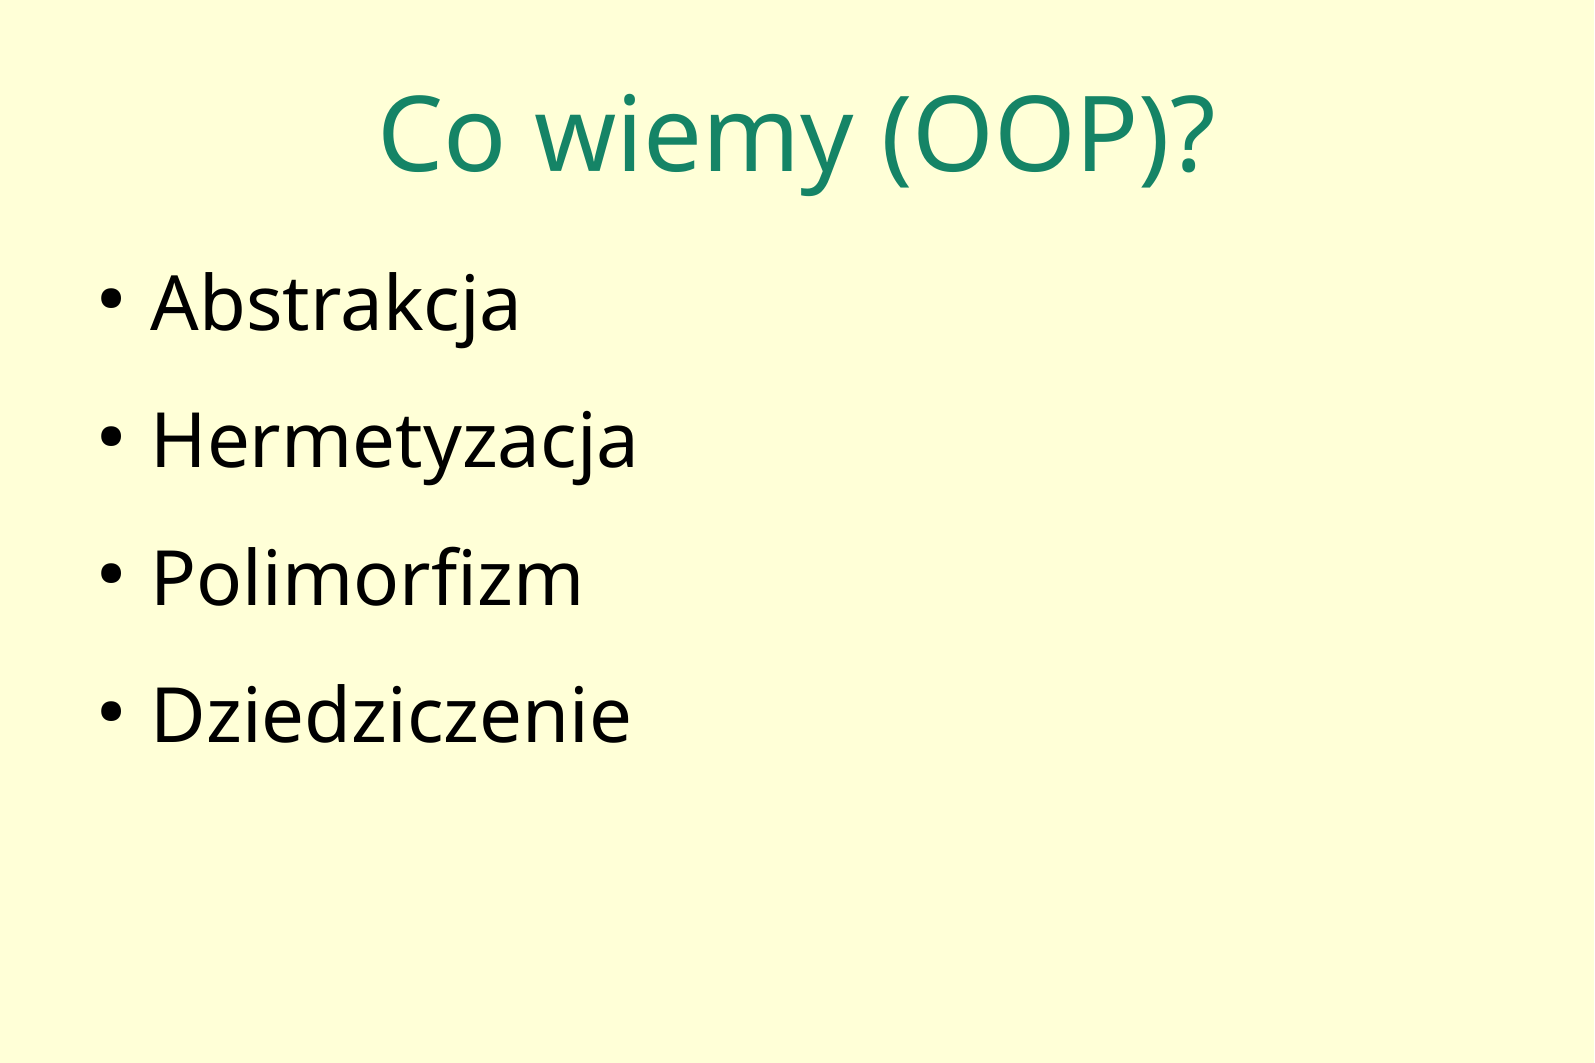

# Co wiemy (OOP)?
Abstrakcja
Hermetyzacja
Polimorfizm
Dziedziczenie